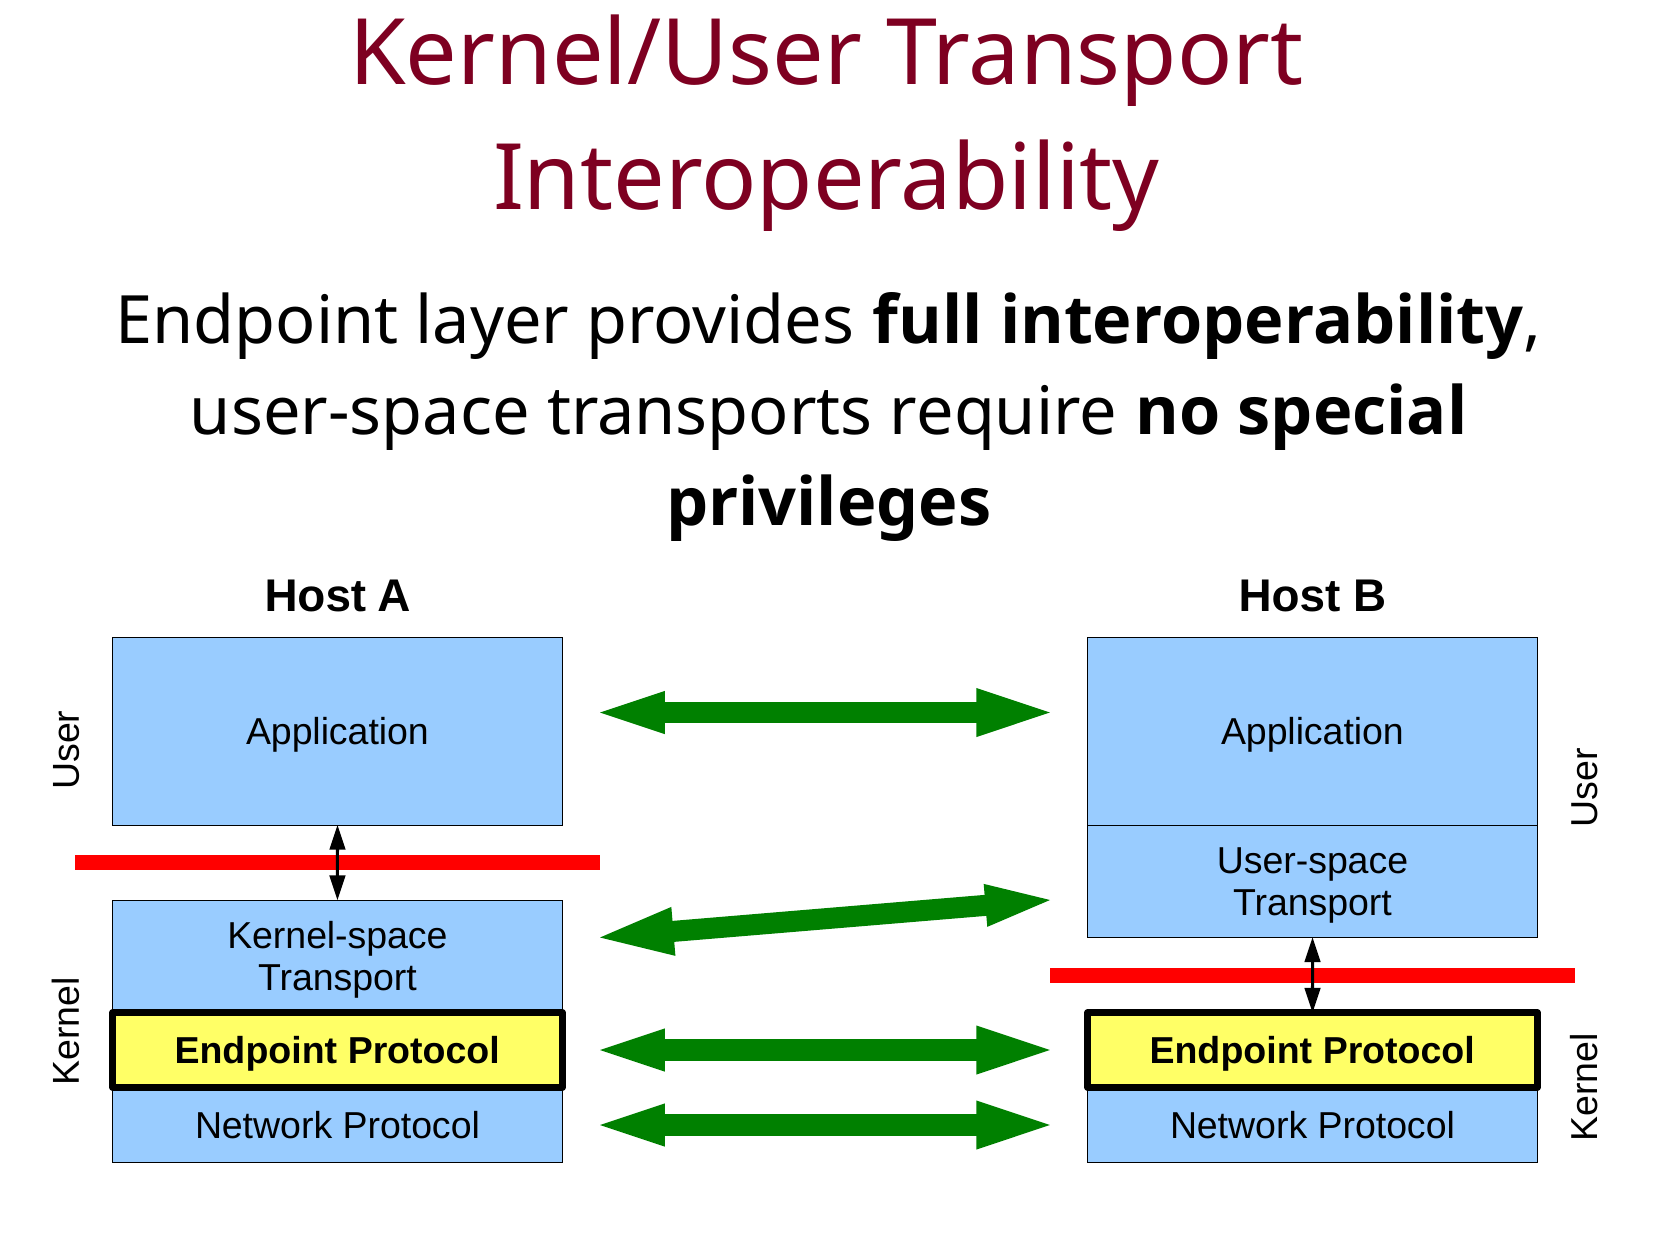

# Kernel/User Transport Interoperability
Endpoint layer provides full interoperability,
user-space transports require no special privileges
Host A
Host B
Application
Application
User
User
User-space
Transport
Kernel-space
Transport
Kernel
Endpoint Protocol
Endpoint Protocol
Kernel
Network Protocol
Network Protocol